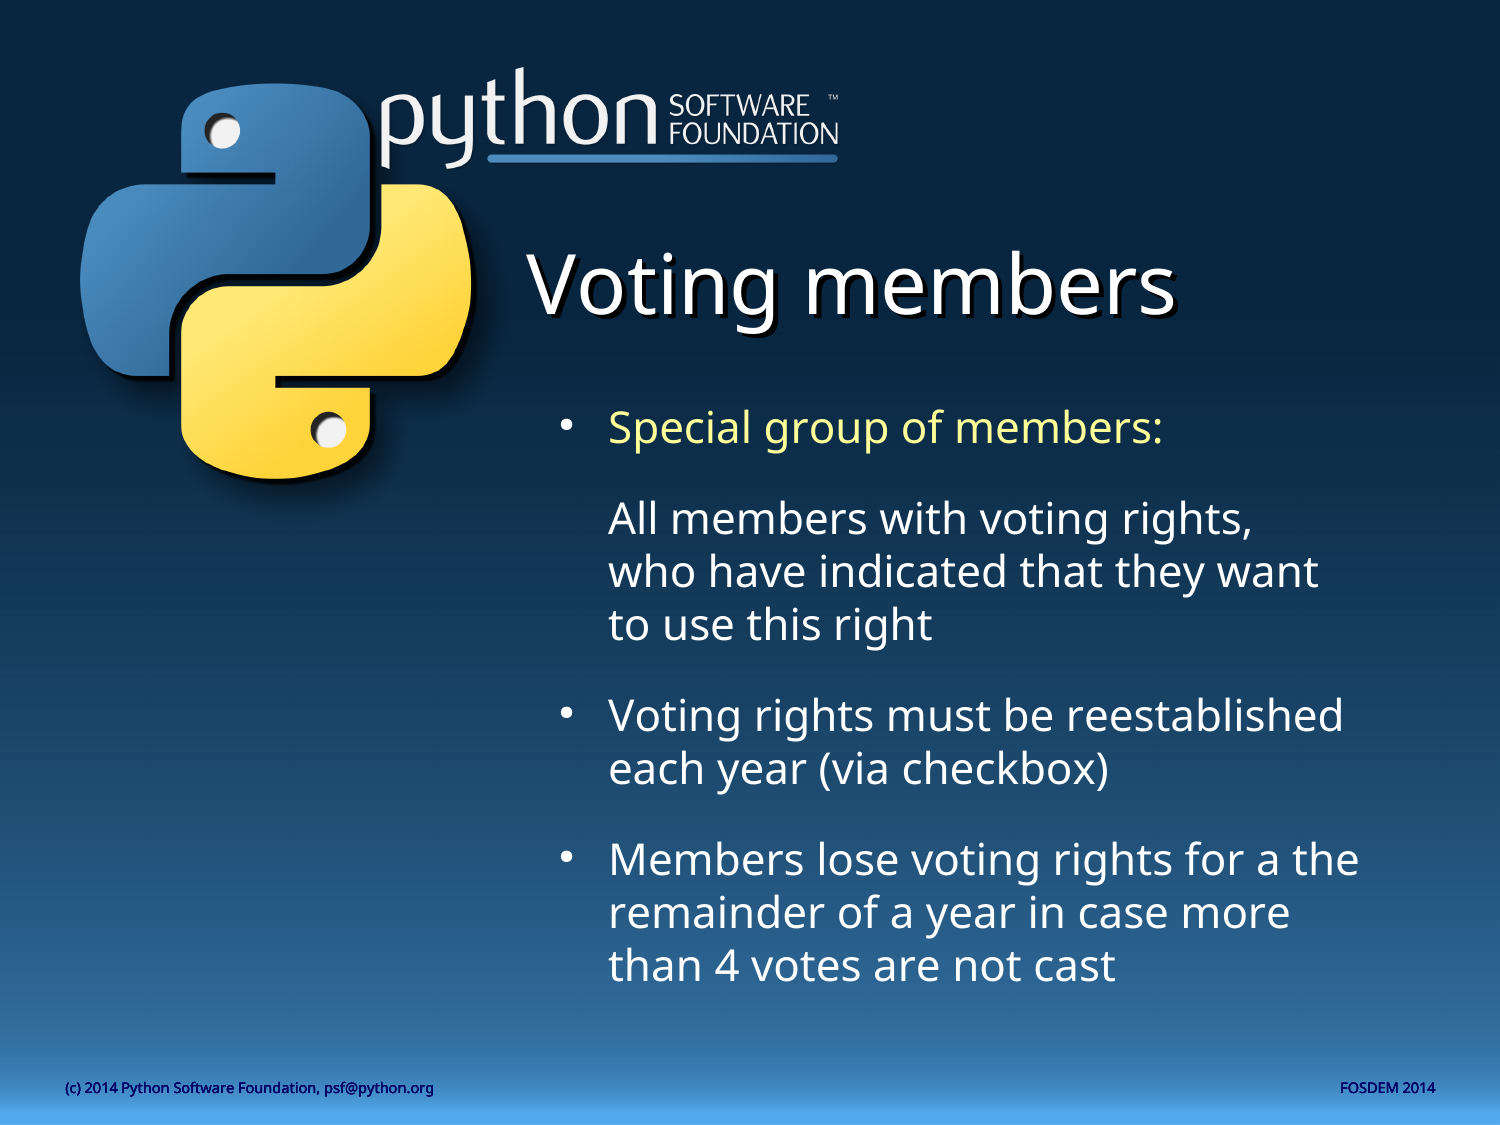

# Voting members
Special group of members:
All members with voting rights,
who have indicated that they want to use this right
Voting rights must be reestablished
each year (via checkbox)
Members lose voting rights for a the remainder of a year in case more than 4 votes are not cast
(c) 2014 Python Software Foundation, psf@python.org						 FOSDEM 2014
(c) 2014 Python Software Foundation, psf@python.org						 FOSDEM 2014
(c) 2014 Python Software Foundation, psf@python.org						 FOSDEM 2014